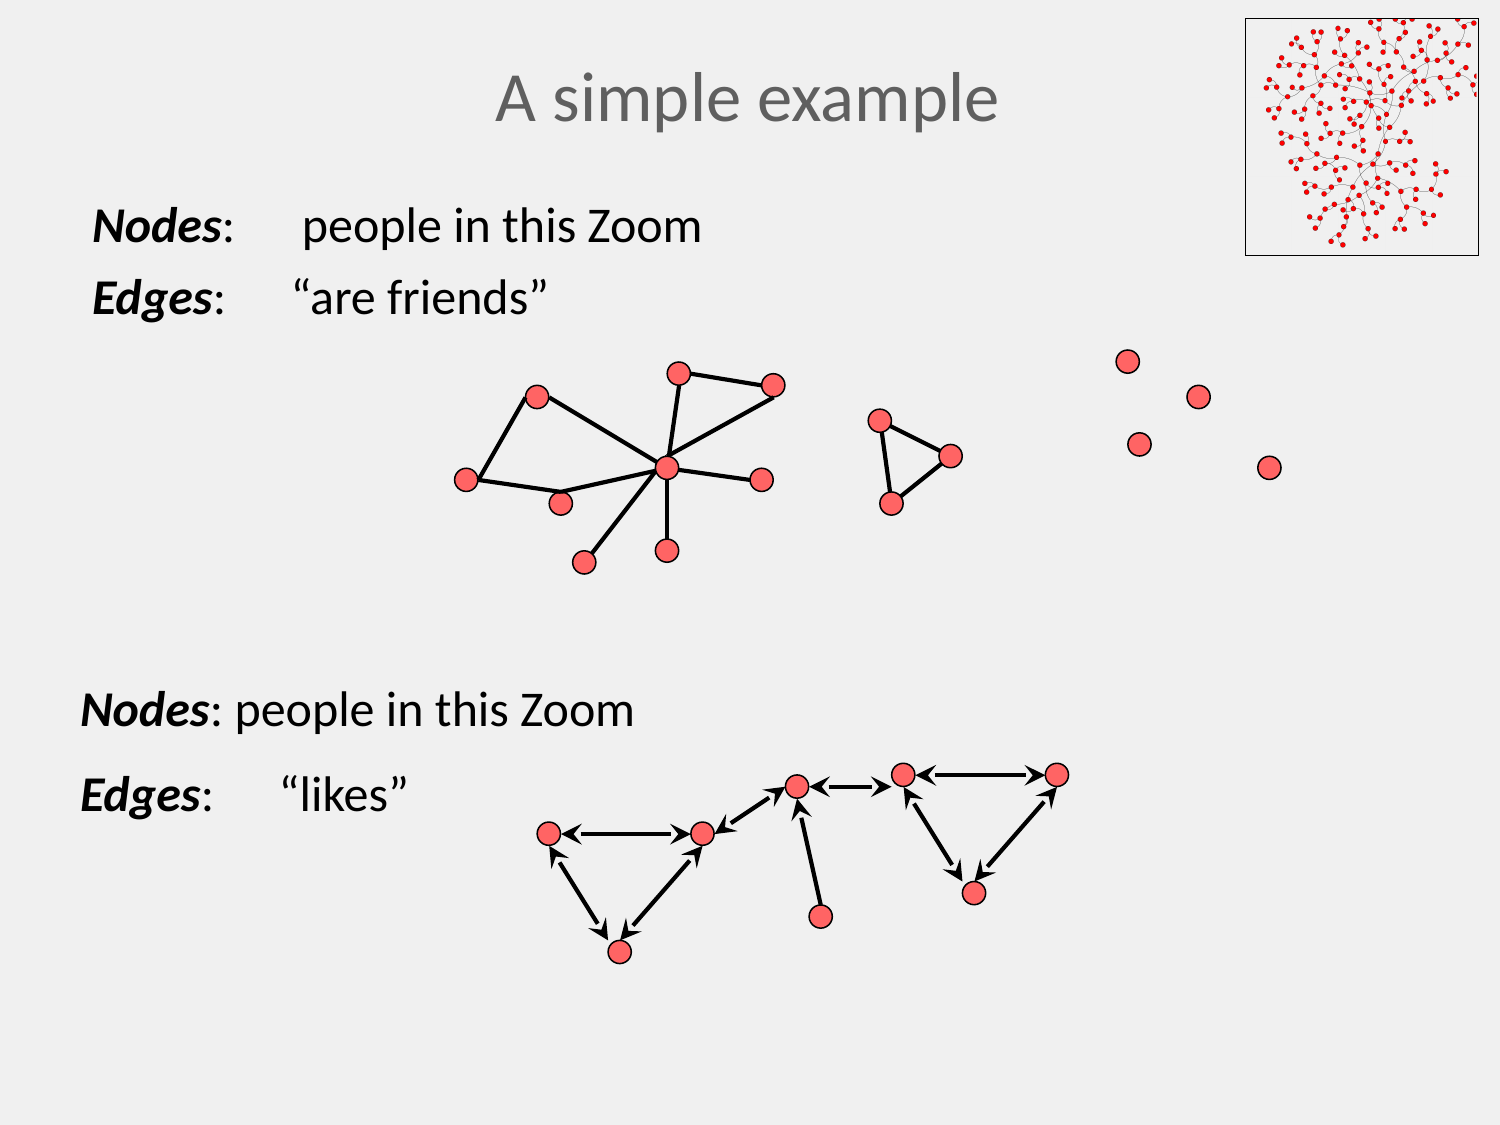

A simple example
Nodes:	 people in this Zoom
Edges:	“are friends”
Nodes: people in this Zoom
Edges:	“likes”